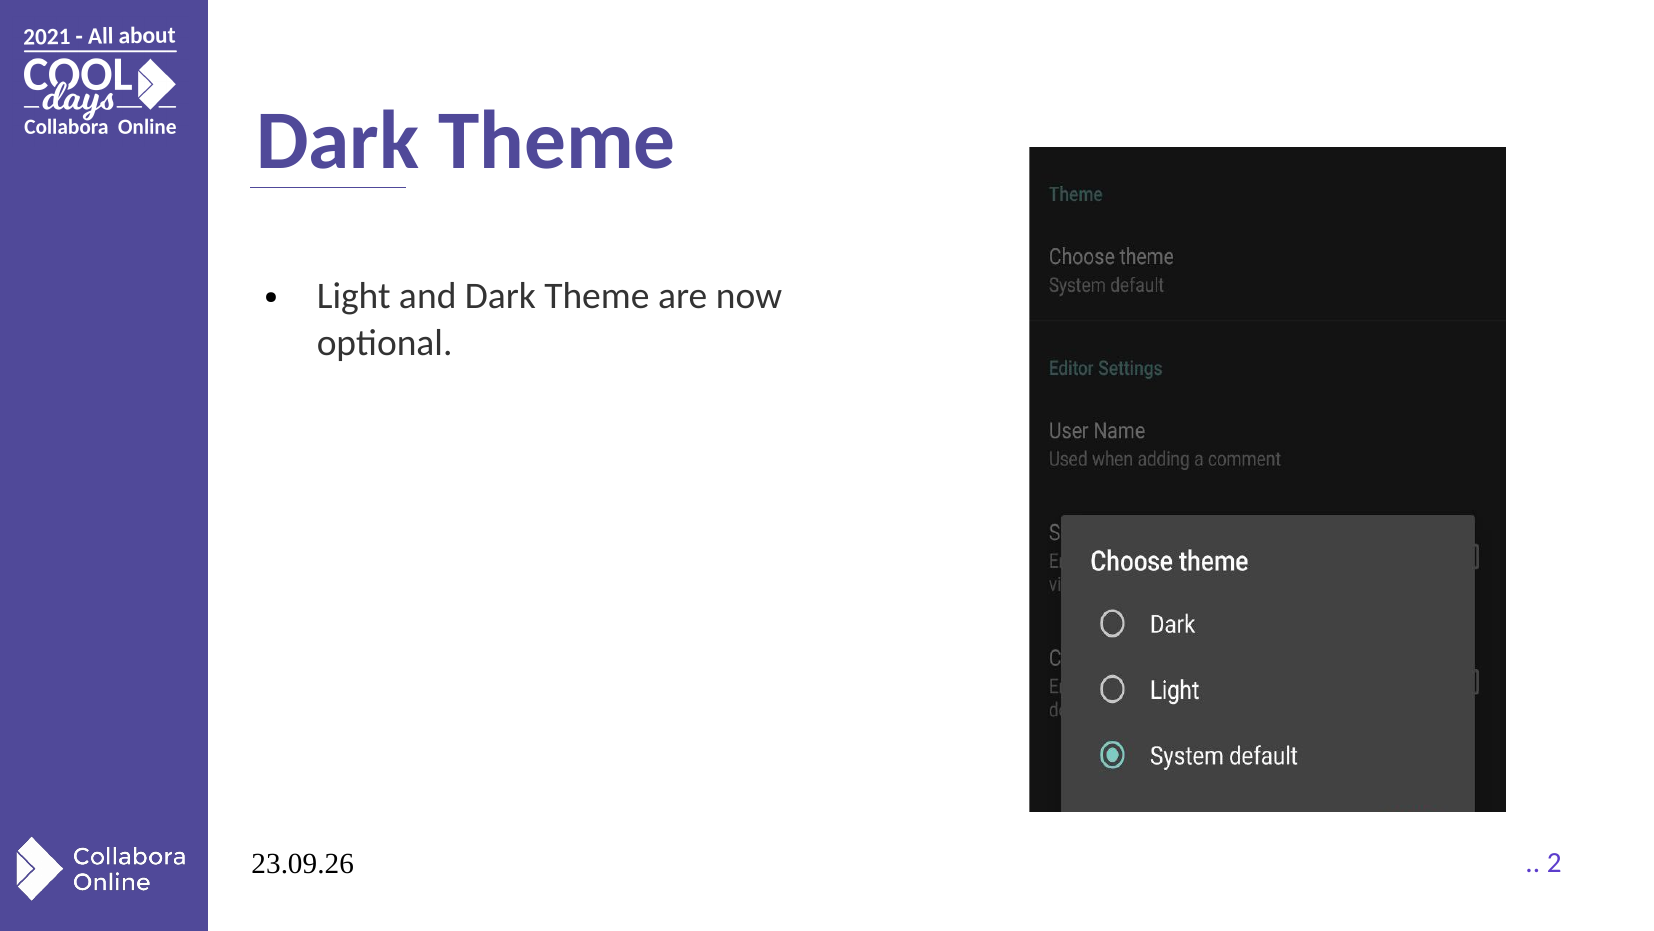

# Dark Theme
Light and Dark Theme are now optional.
2